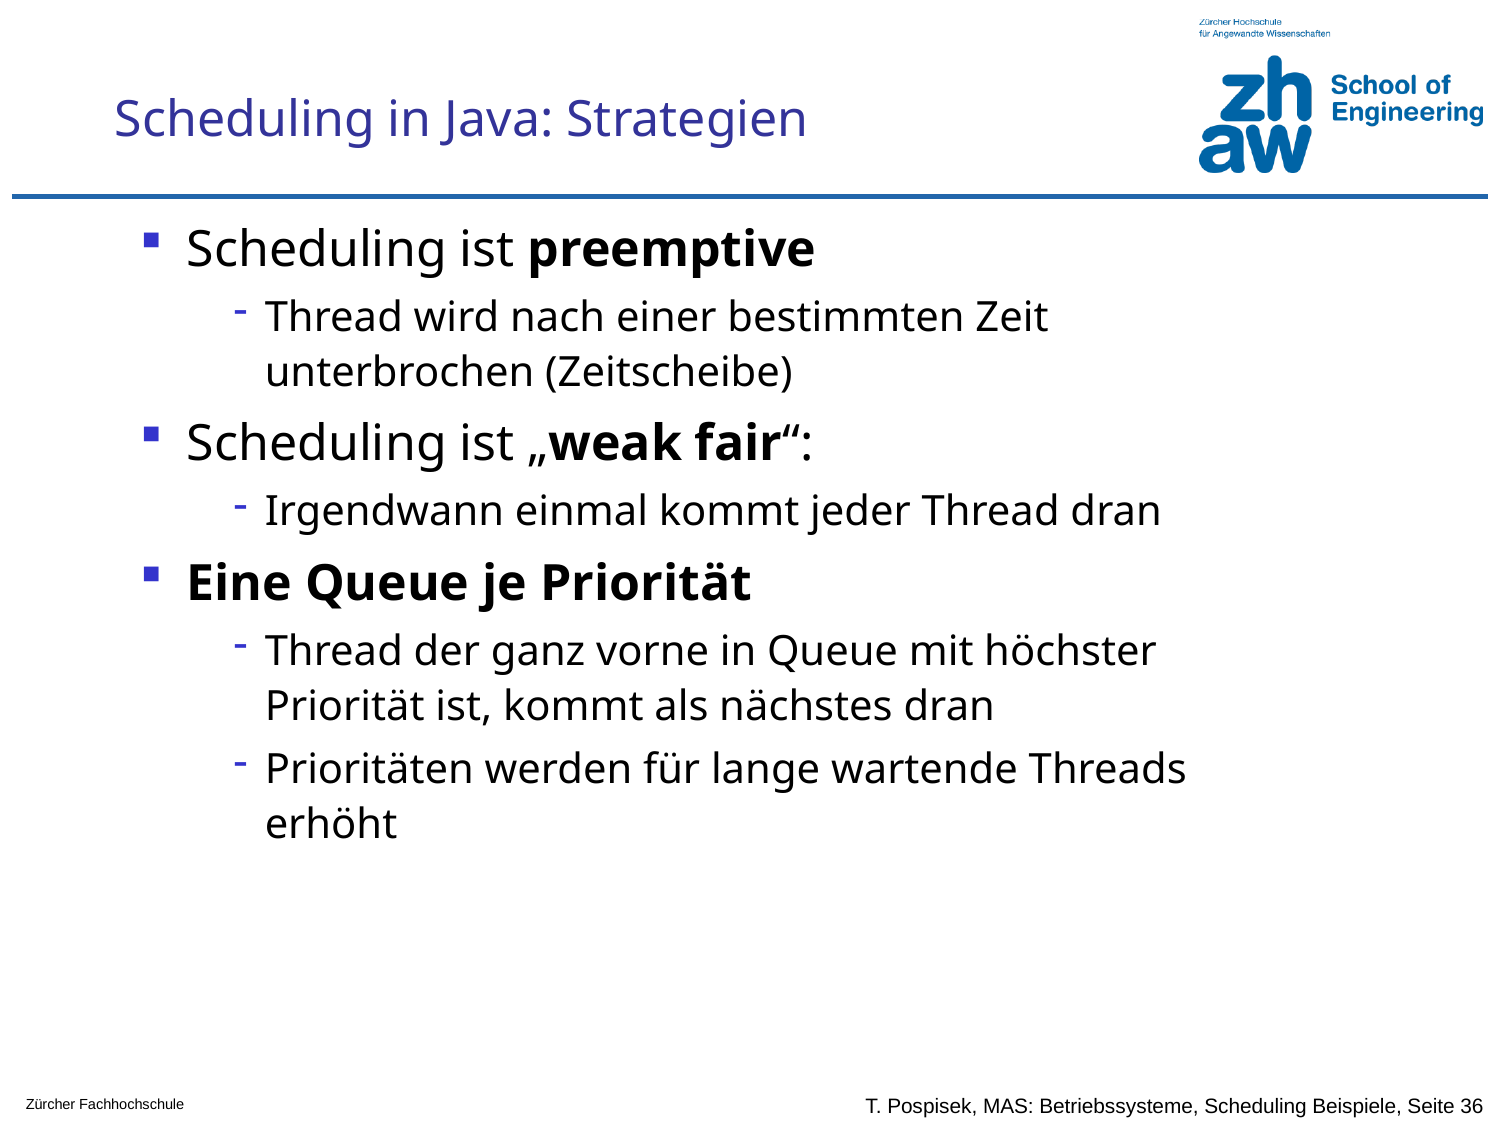

# Scheduling in Java: Strategien
Scheduling ist preemptive
Thread wird nach einer bestimmten Zeit unterbrochen (Zeitscheibe)
Scheduling ist „weak fair“:
Irgendwann einmal kommt jeder Thread dran
Eine Queue je Priorität
Thread der ganz vorne in Queue mit höchster Priorität ist, kommt als nächstes dran
Prioritäten werden für lange wartende Threads erhöht